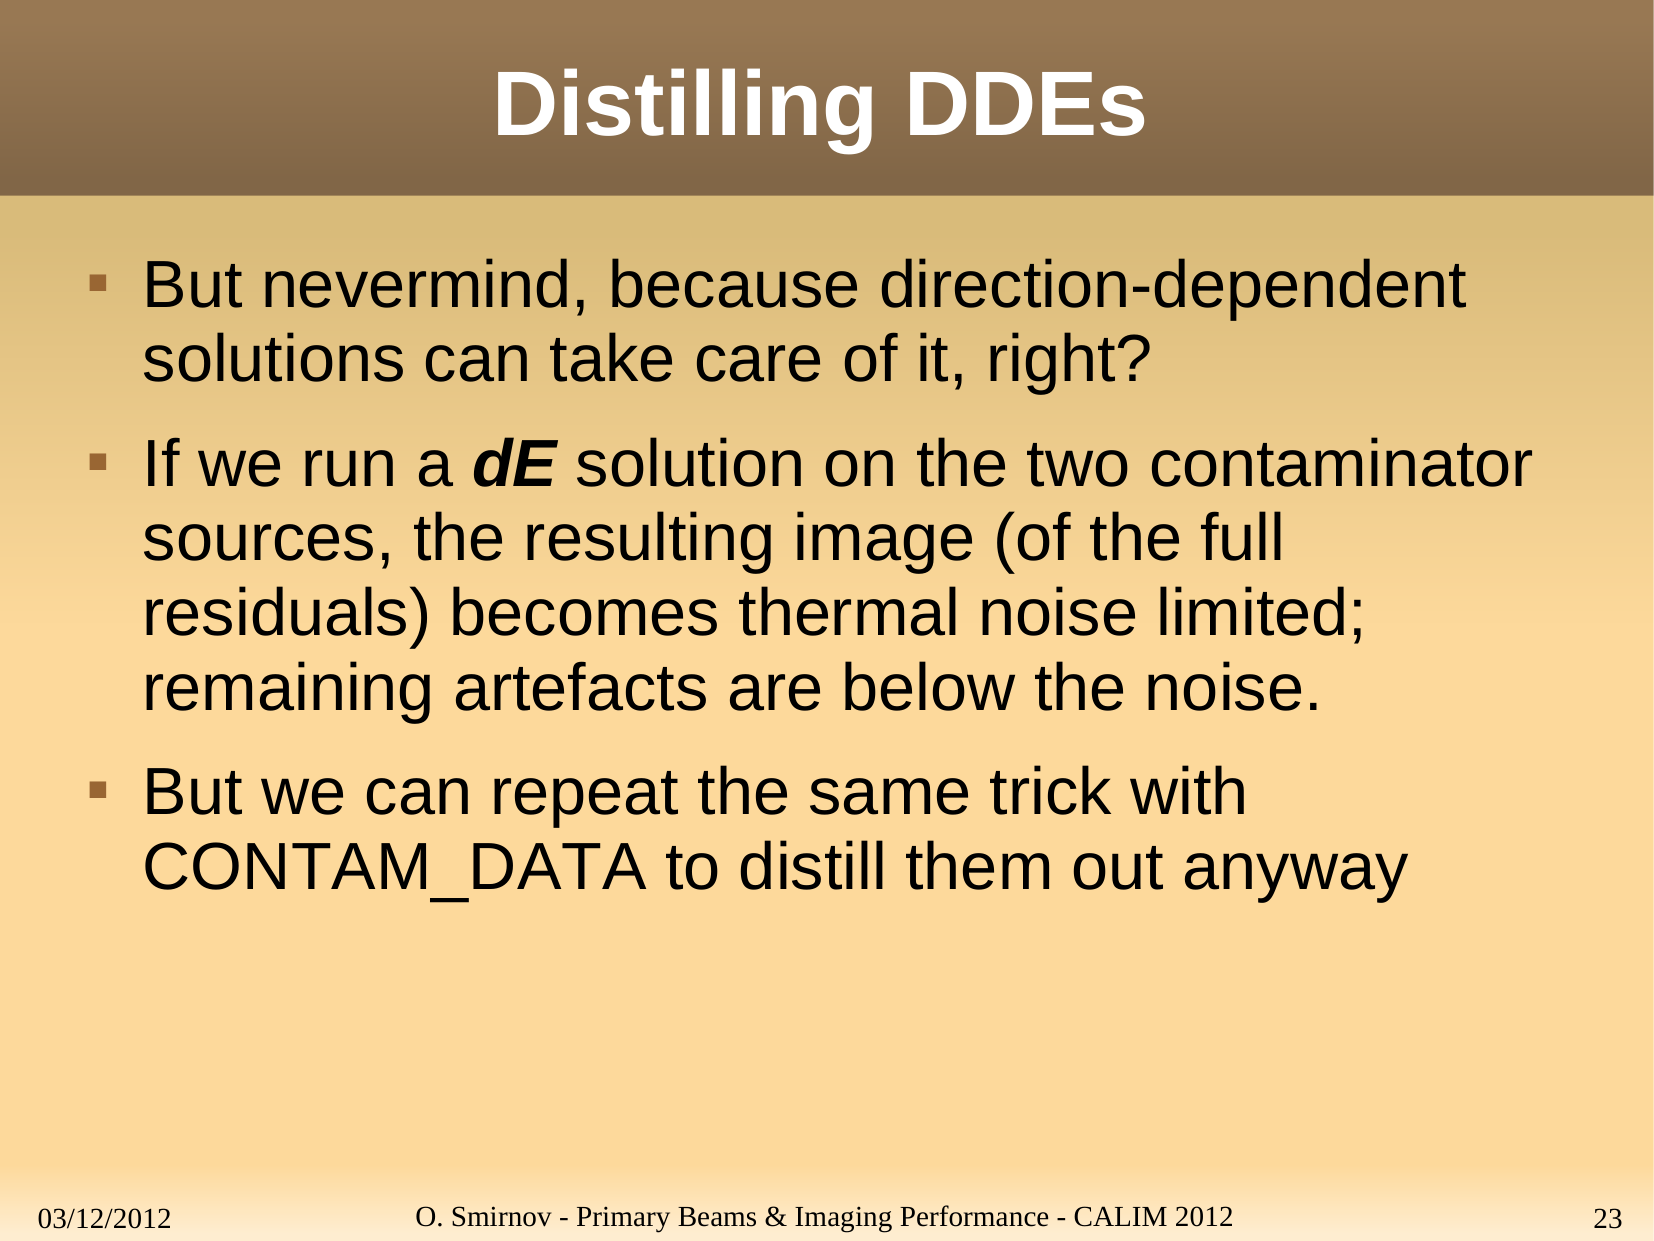

# Distilling DDEs
But nevermind, because direction-dependent solutions can take care of it, right?
If we run a dE solution on the two contaminator sources, the resulting image (of the full residuals) becomes thermal noise limited; remaining artefacts are below the noise.
But we can repeat the same trick with CONTAM_DATA to distill them out anyway
O. Smirnov - Primary Beams & Imaging Performance - CALIM 2012
03/12/2012
23